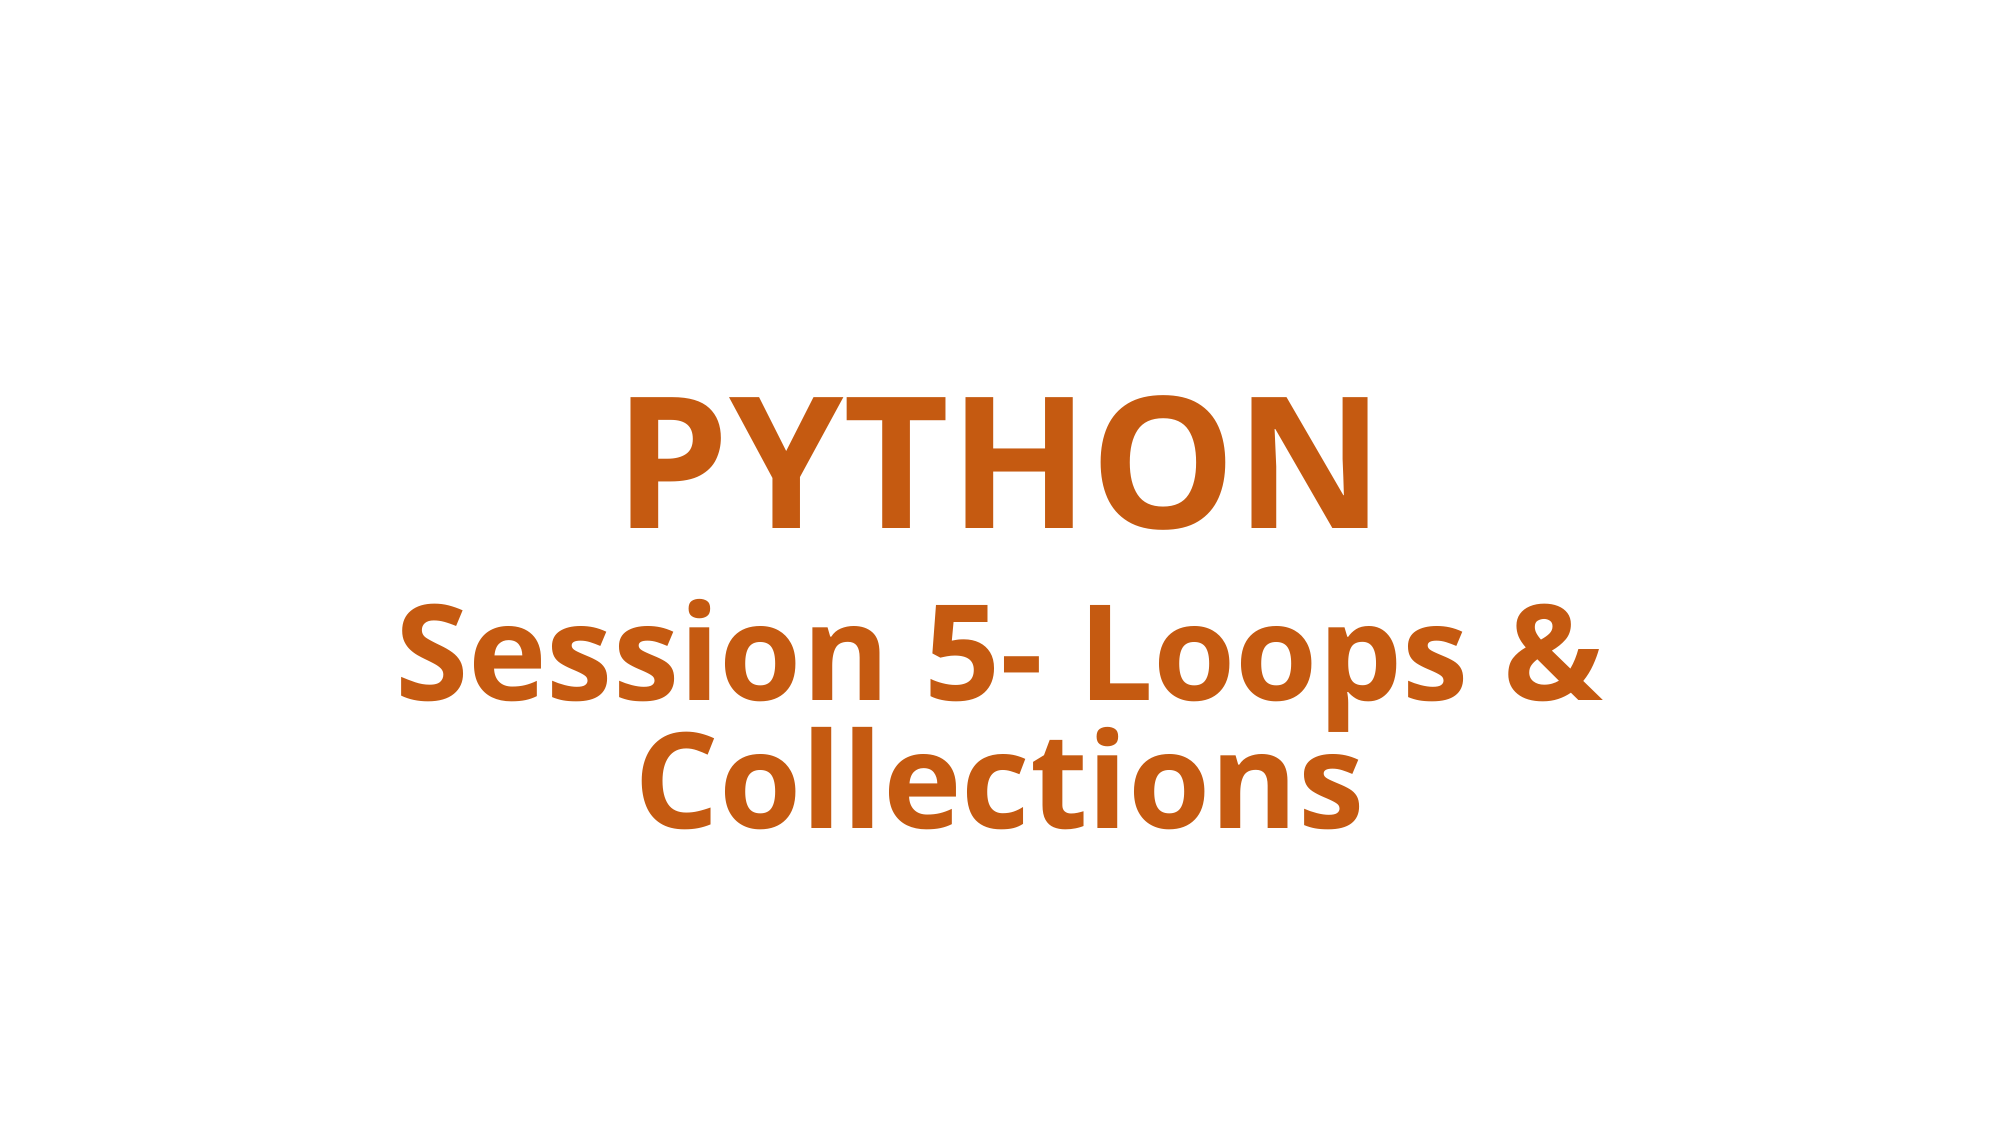

# PYTHON
Session 5- Loops & Collections